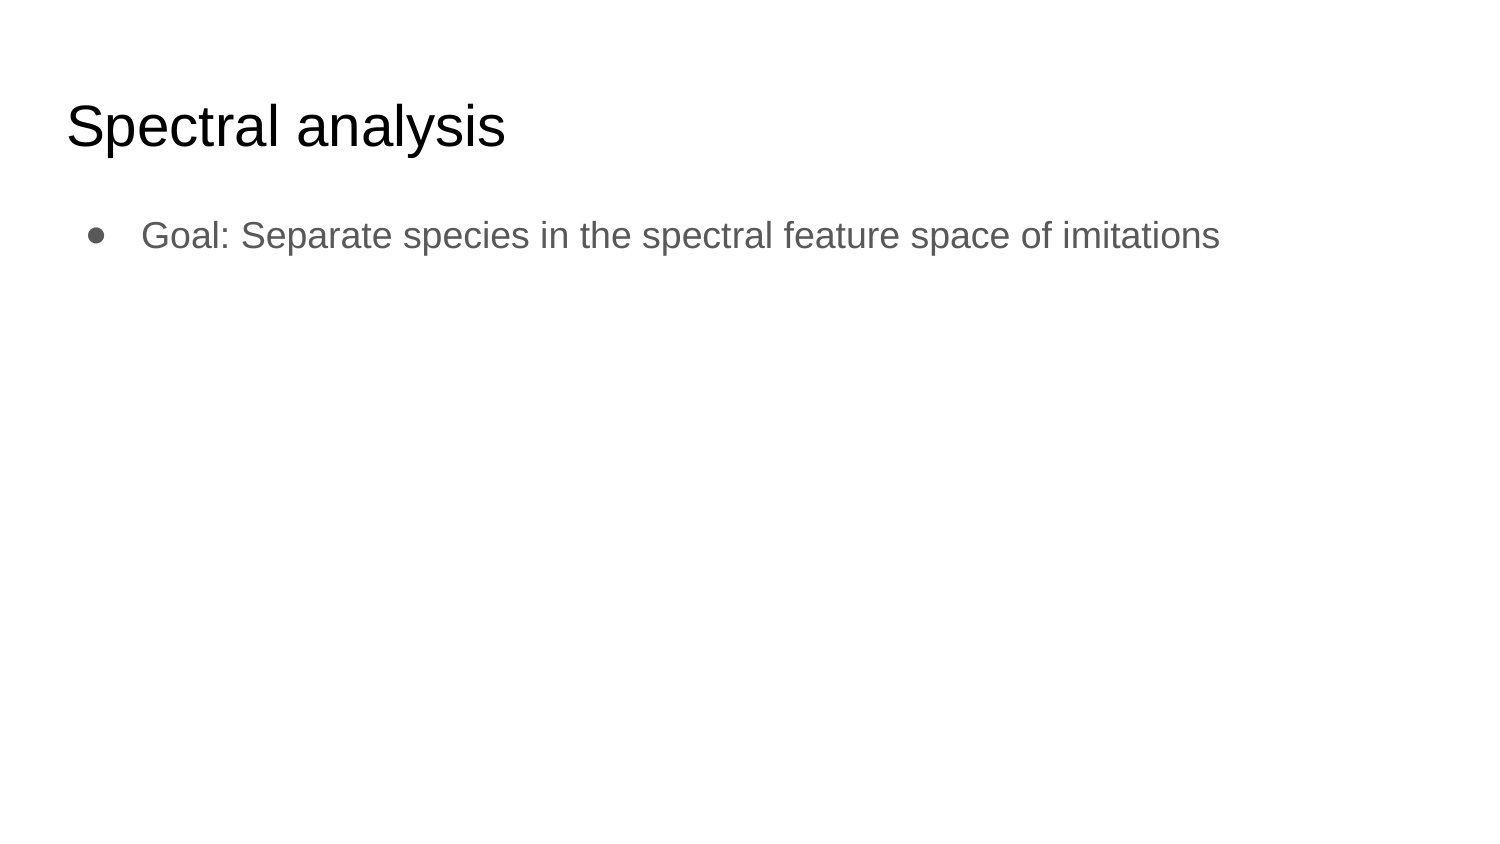

# Spectral analysis
Goal: Separate species in the spectral feature space of imitations